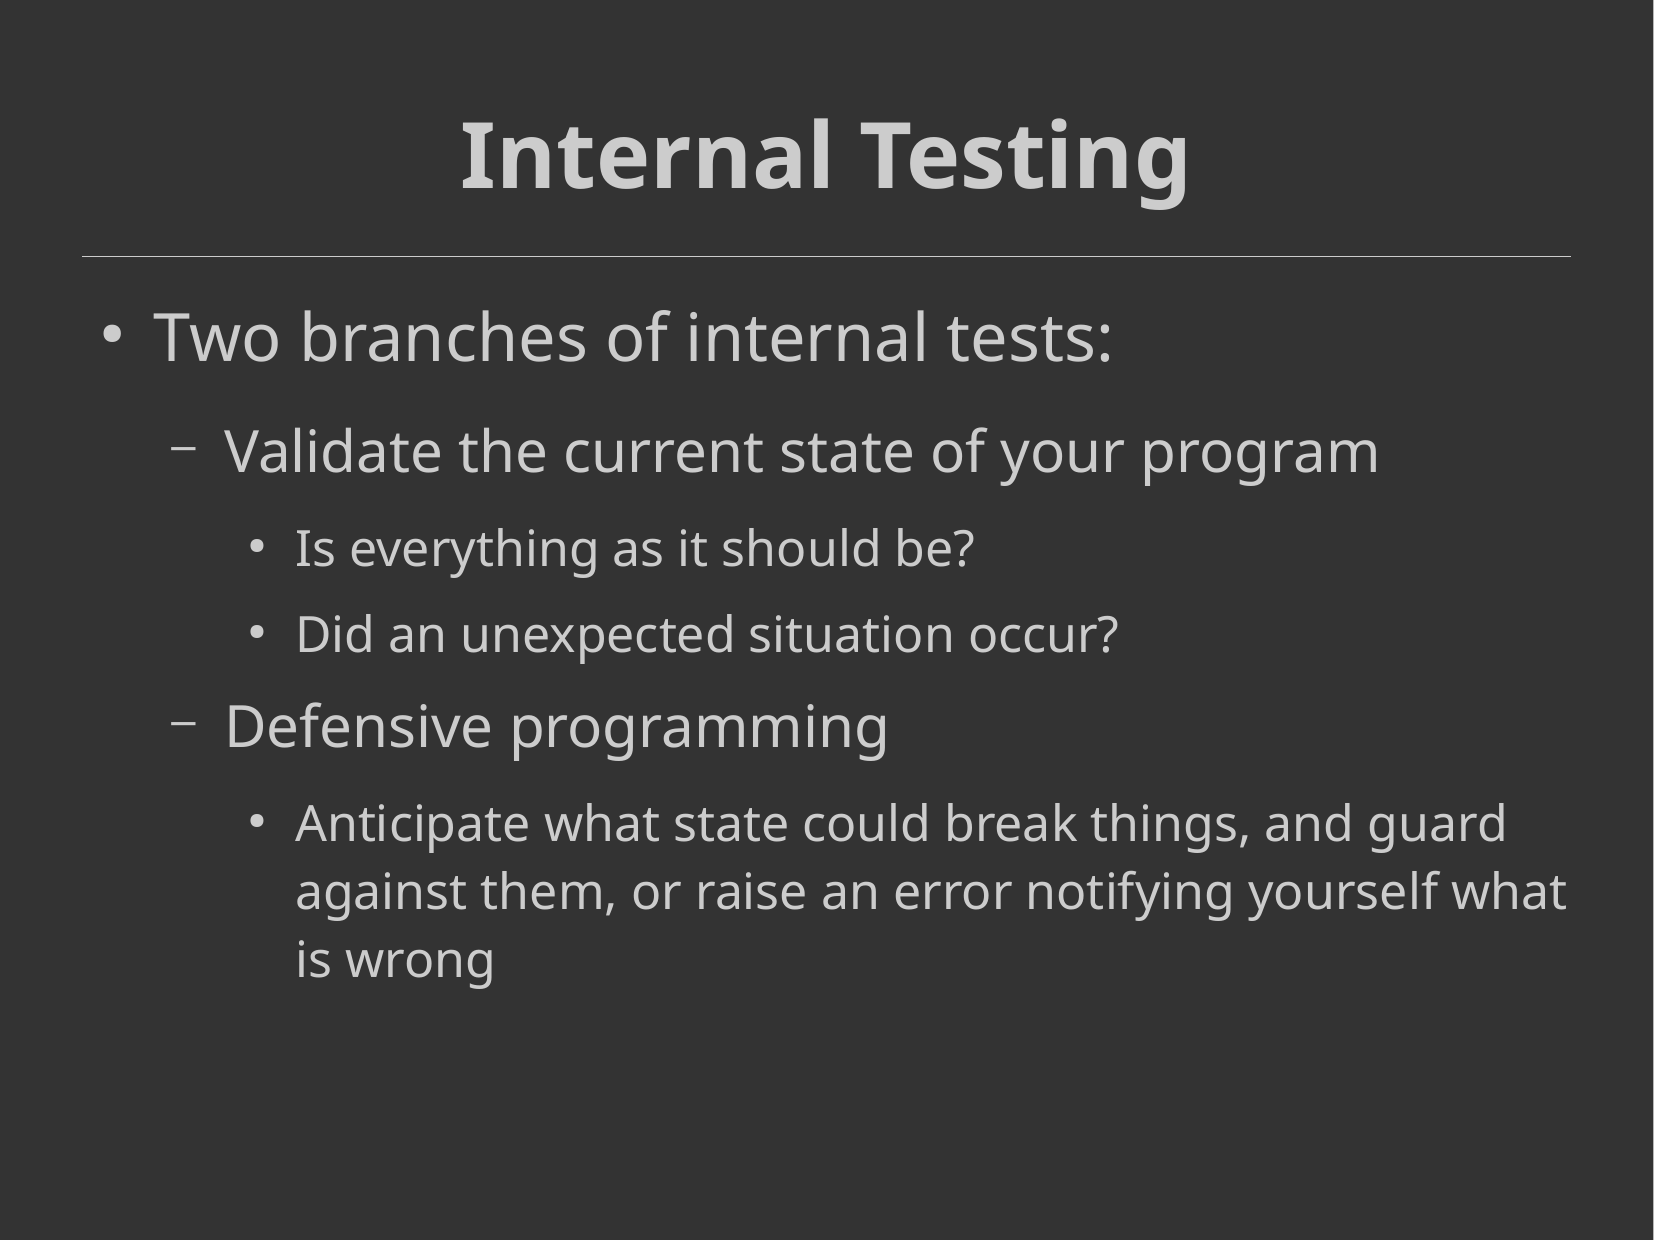

# Internal Testing
Two branches of internal tests:
Validate the current state of your program
Is everything as it should be?
Did an unexpected situation occur?
Defensive programming
Anticipate what state could break things, and guard against them, or raise an error notifying yourself what is wrong